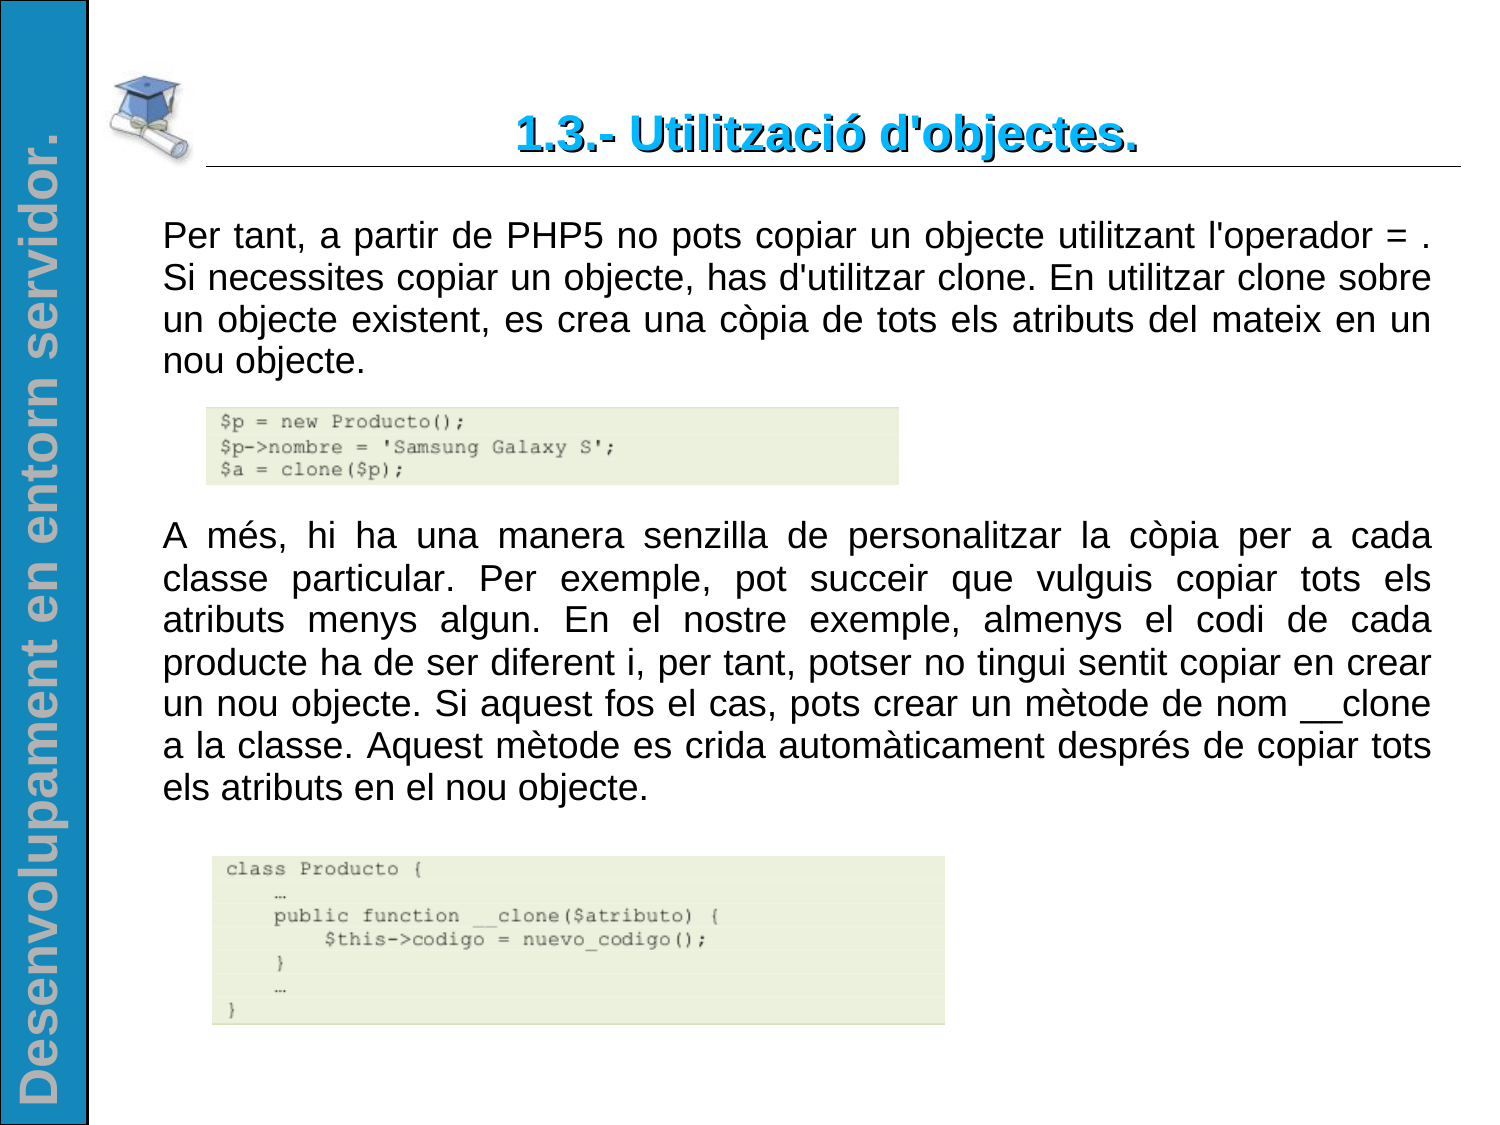

# 1.3.- Utilització d'objectes.
Per tant, a partir de PHP5 no pots copiar un objecte utilitzant l'operador = . Si necessites copiar un objecte, has d'utilitzar clone. En utilitzar clone sobre un objecte existent, es crea una còpia de tots els atributs del mateix en un nou objecte.
A més, hi ha una manera senzilla de personalitzar la còpia per a cada classe particular. Per exemple, pot succeir que vulguis copiar tots els atributs menys algun. En el nostre exemple, almenys el codi de cada producte ha de ser diferent i, per tant, potser no tingui sentit copiar en crear un nou objecte. Si aquest fos el cas, pots crear un mètode de nom __clone a la classe. Aquest mètode es crida automàticament després de copiar tots els atributs en el nou objecte.